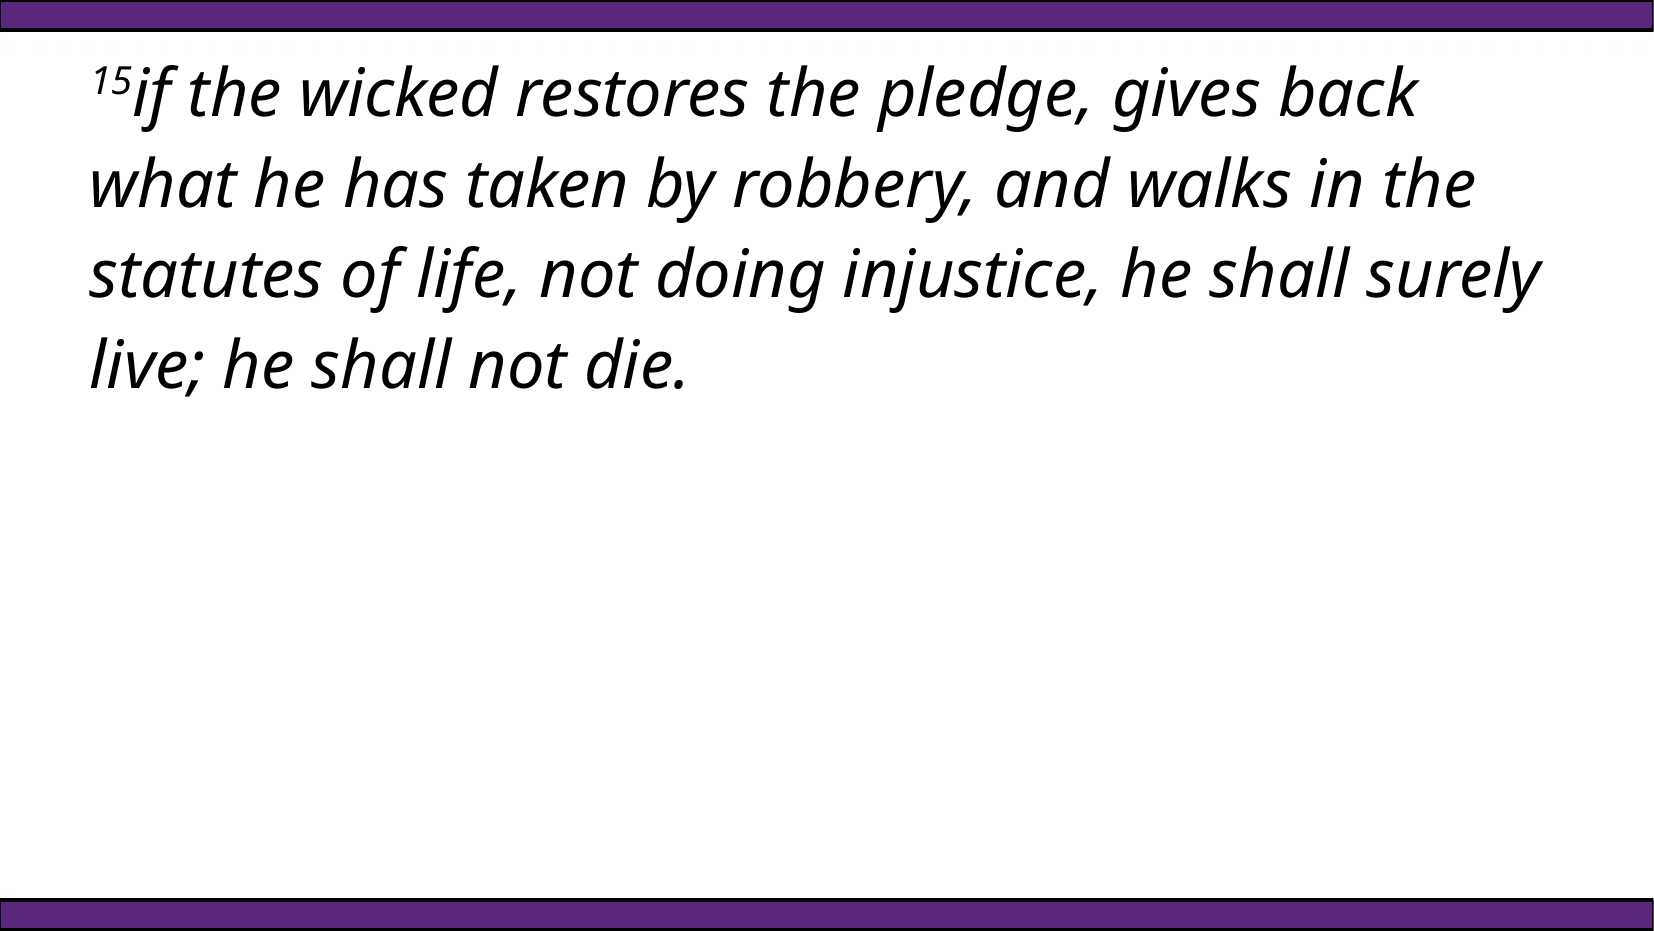

15if the wicked restores the pledge, gives back what he has taken by robbery, and walks in the statutes of life, not doing injustice, he shall surely live; he shall not die.